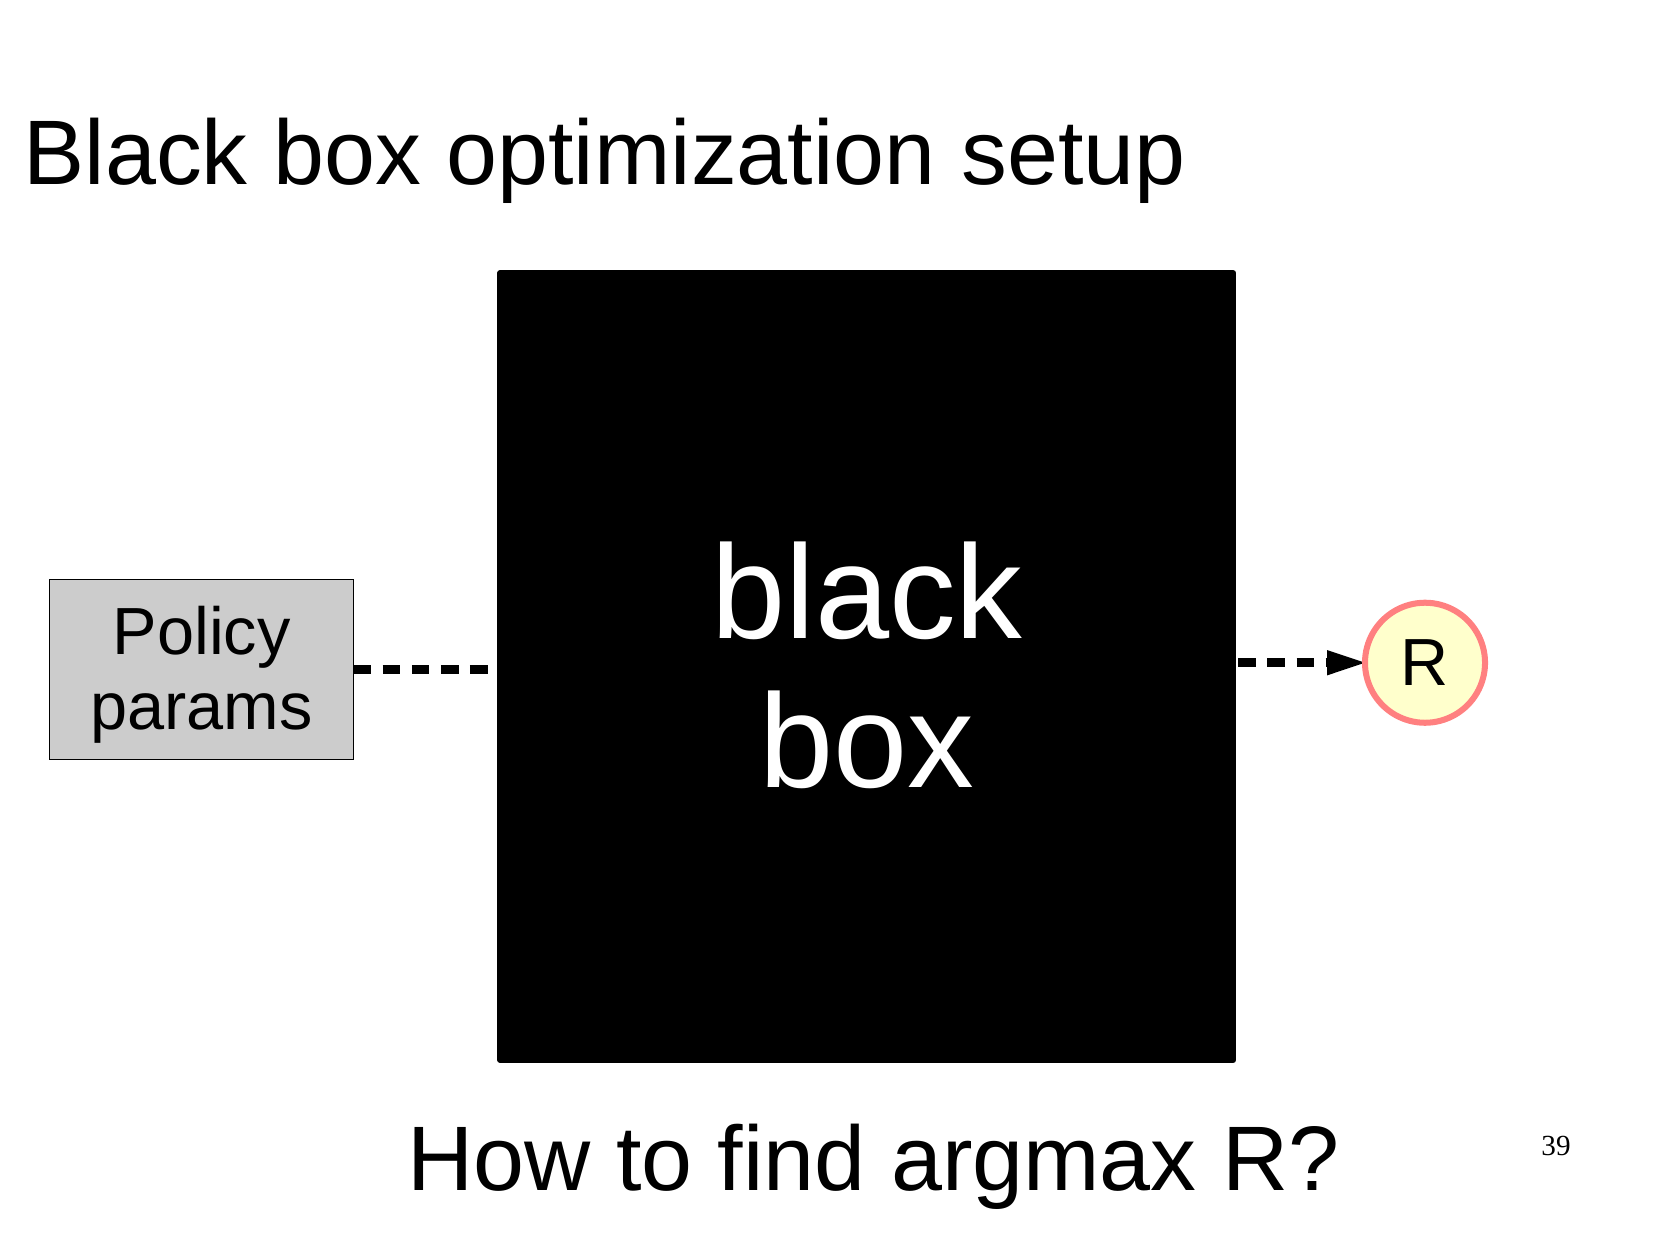

# Black box optimization setup
black
box
Agent
Policy
params
R
How to find argmax R?
39